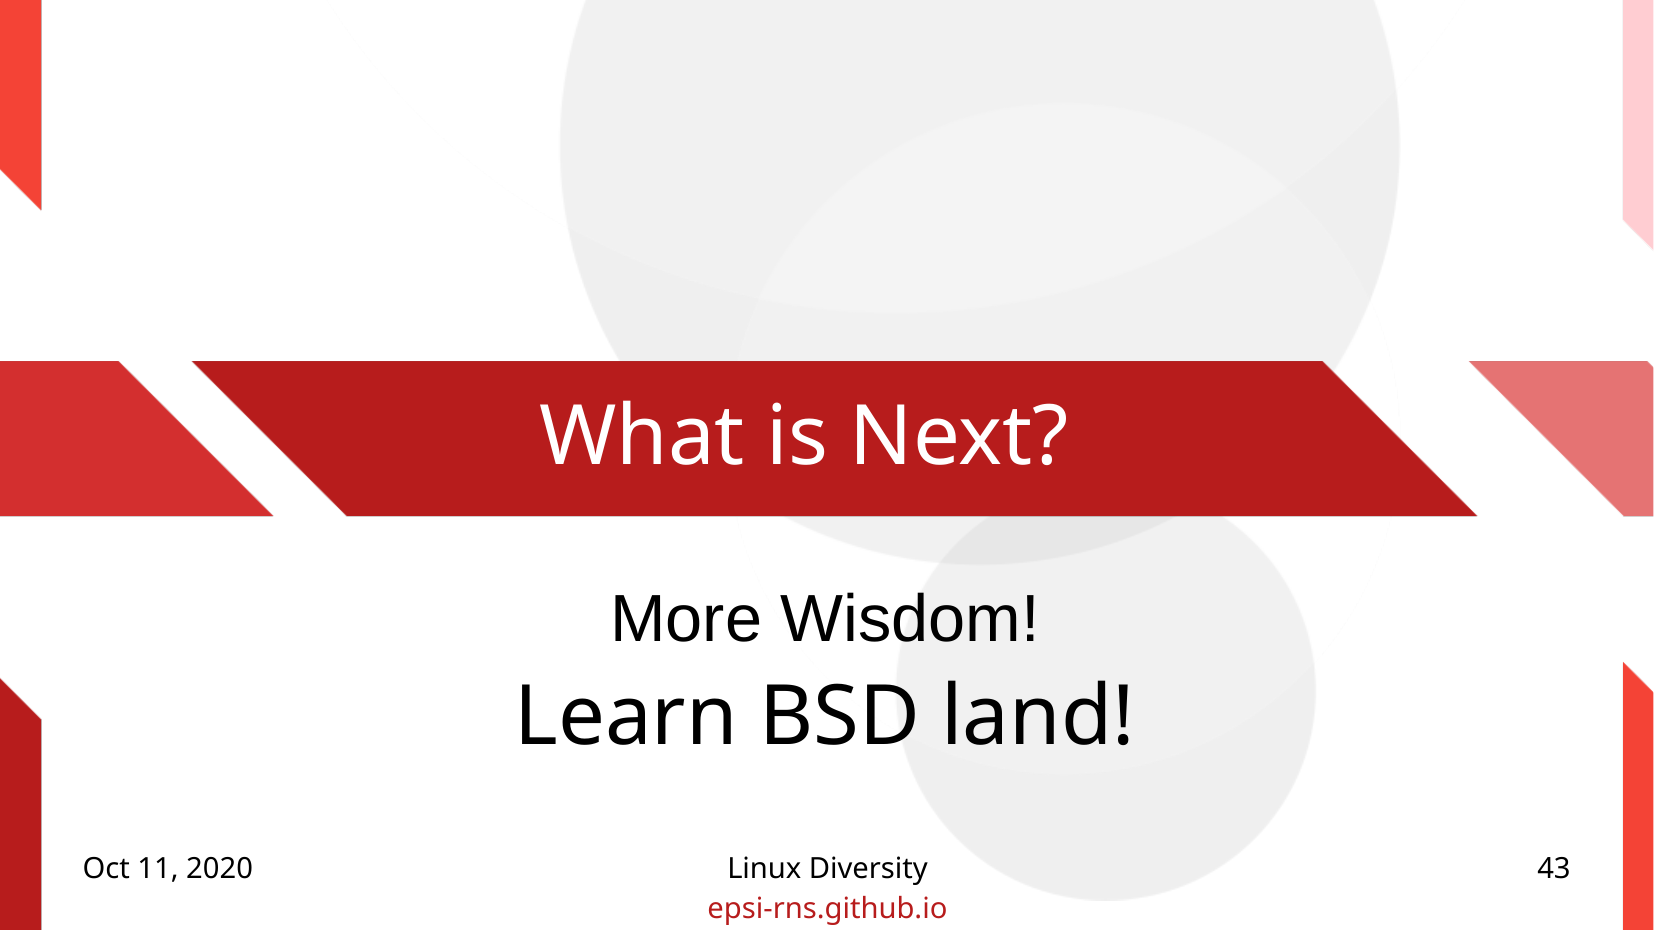

# What is Next?
More Wisdom!
Learn BSD land!
Oct 11, 2020
Linux Diversity
43